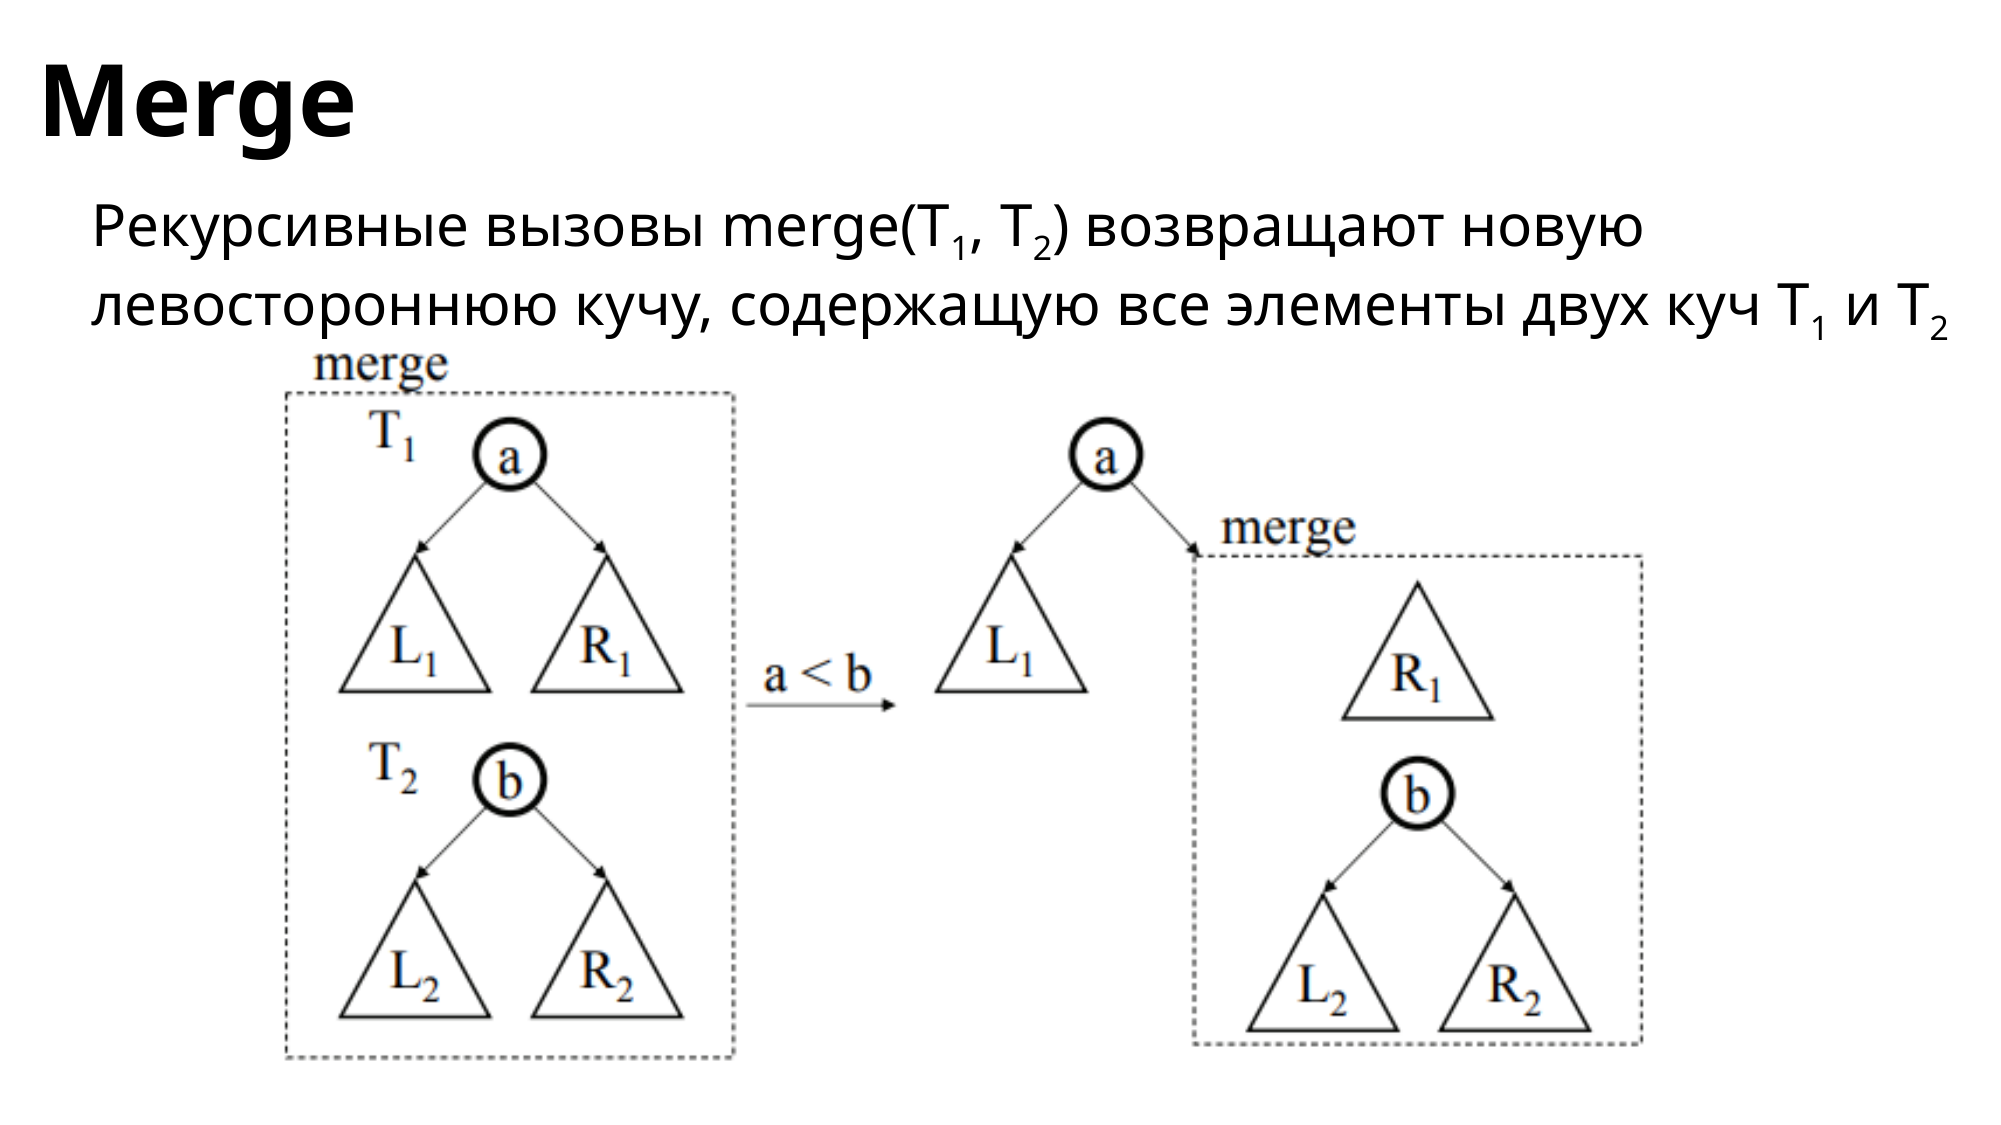

Merge
Рекурсивные вызовы merge(T1, T2) возвращают новую левостороннюю кучу, содержащую все элементы двух куч T1 и T2